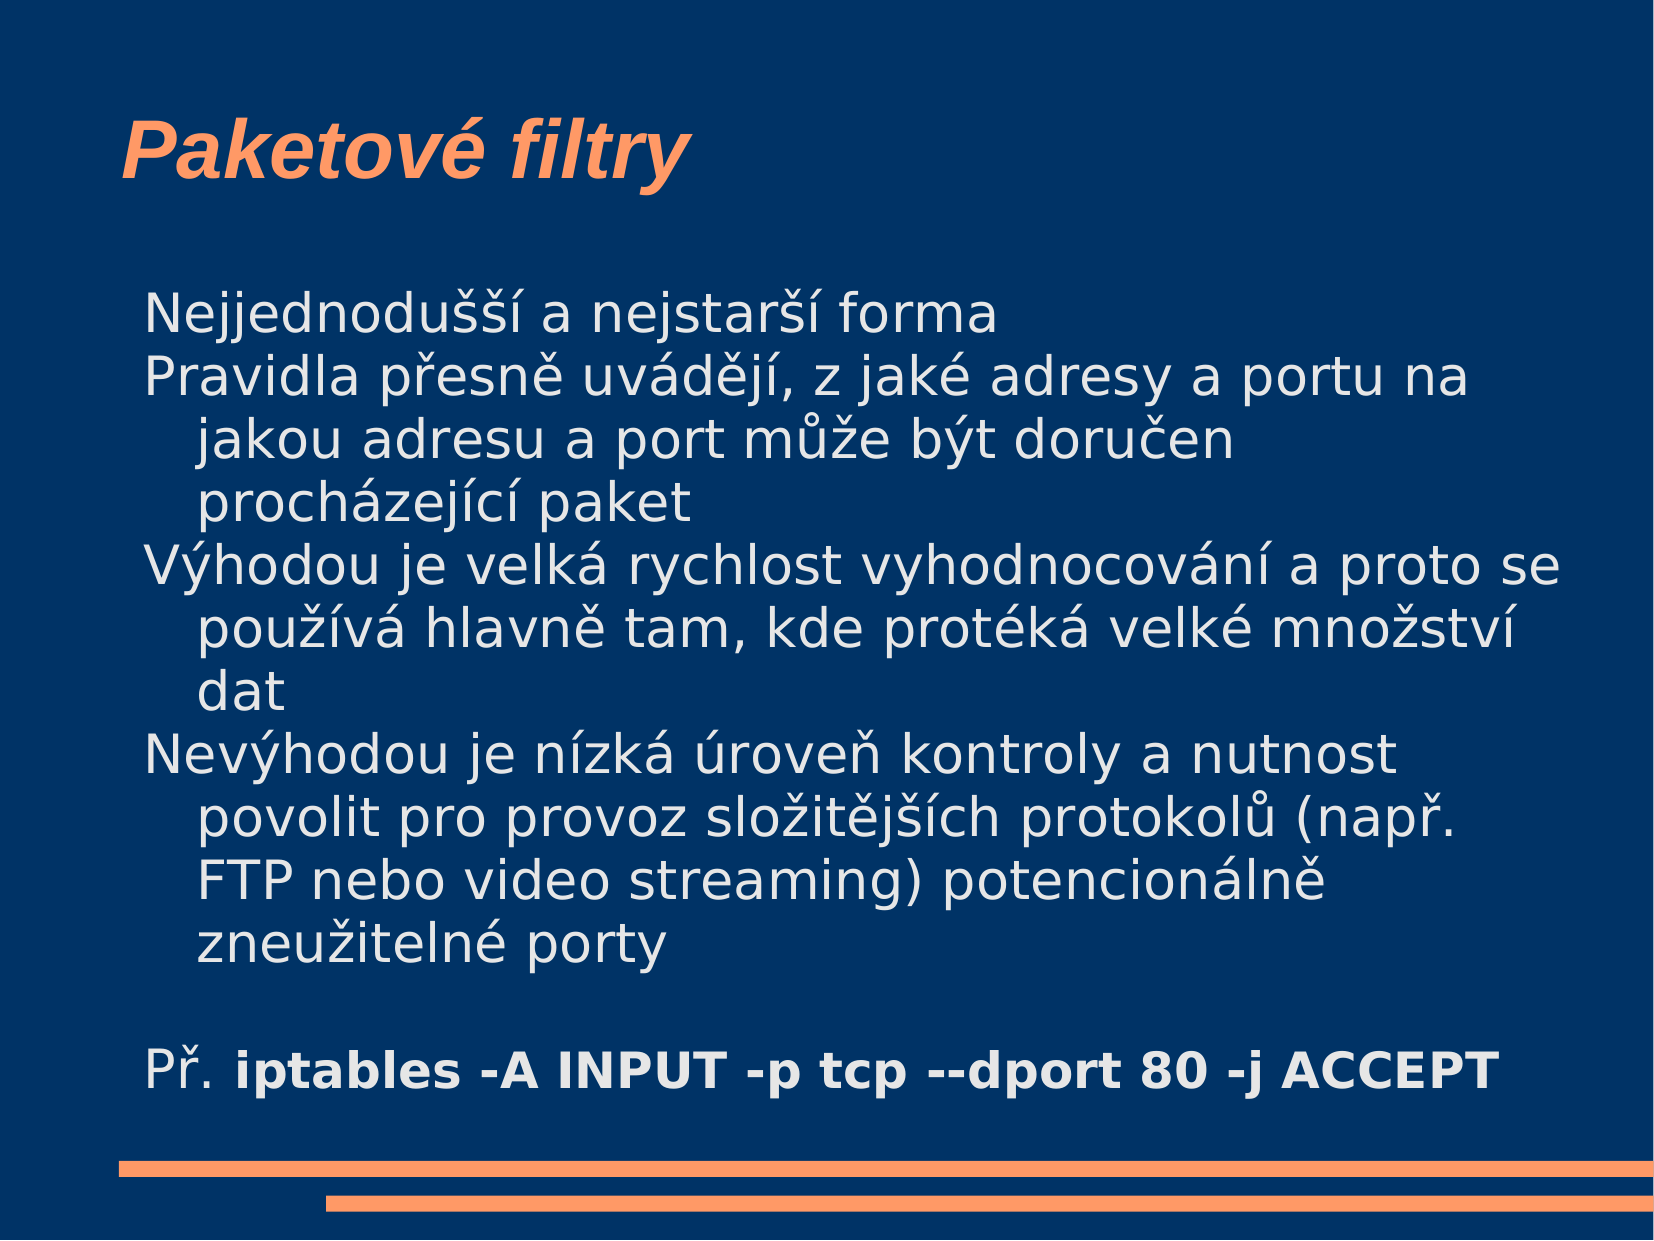

# Paketové filtry
Nejjednodušší a nejstarší forma
Pravidla přesně uvádějí, z jaké adresy a portu na jakou adresu a port může být doručen procházející paket
Výhodou je velká rychlost vyhodnocování a proto se používá hlavně tam, kde protéká velké množství dat
Nevýhodou je nízká úroveň kontroly a nutnost povolit pro provoz složitějších protokolů (např. FTP nebo video streaming) potencionálně zneužitelné porty
Př. iptables -A INPUT -p tcp --dport 80 -j ACCEPT